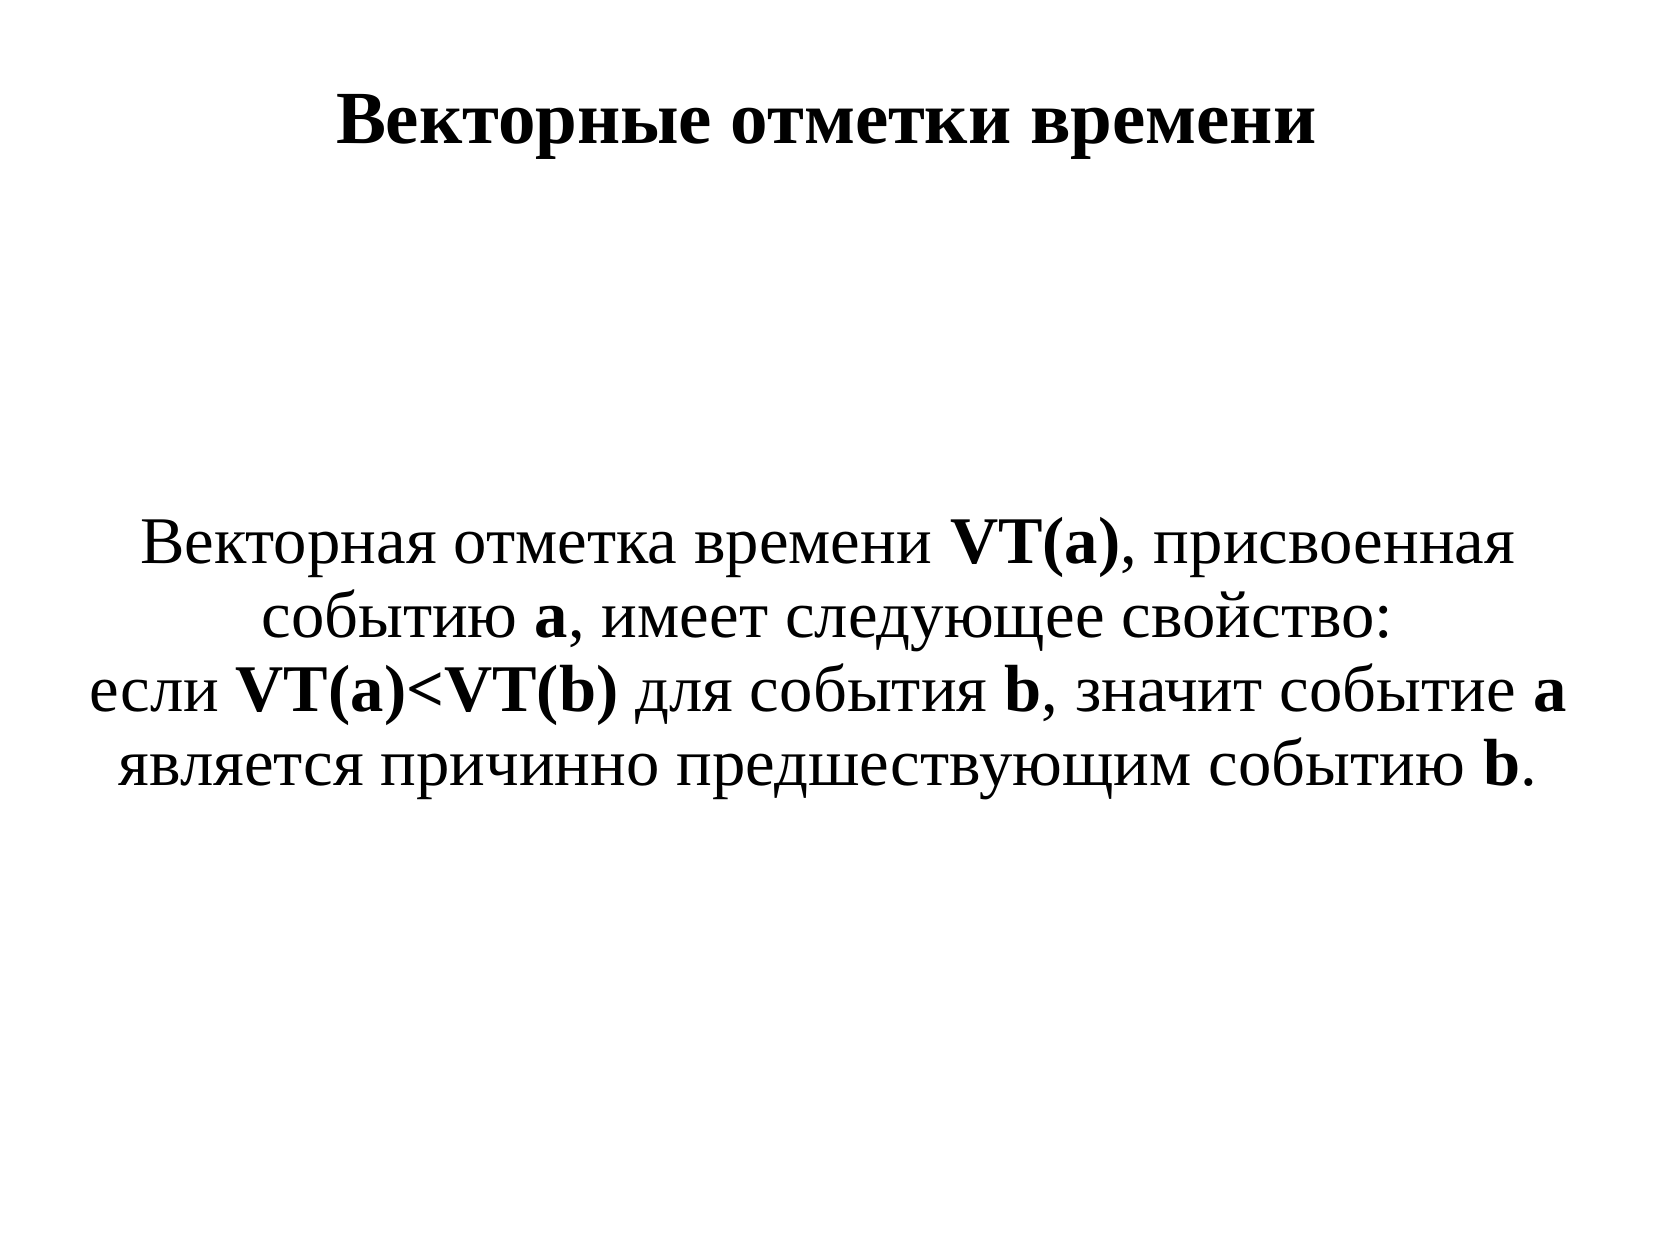

# Векторные отметки времени
Векторная отметка времени VT(a), присвоенная событию a, имеет следующее свойство:
если VT(a)<VT(b) для события b, значит событие a является причинно предшествующим событию b.